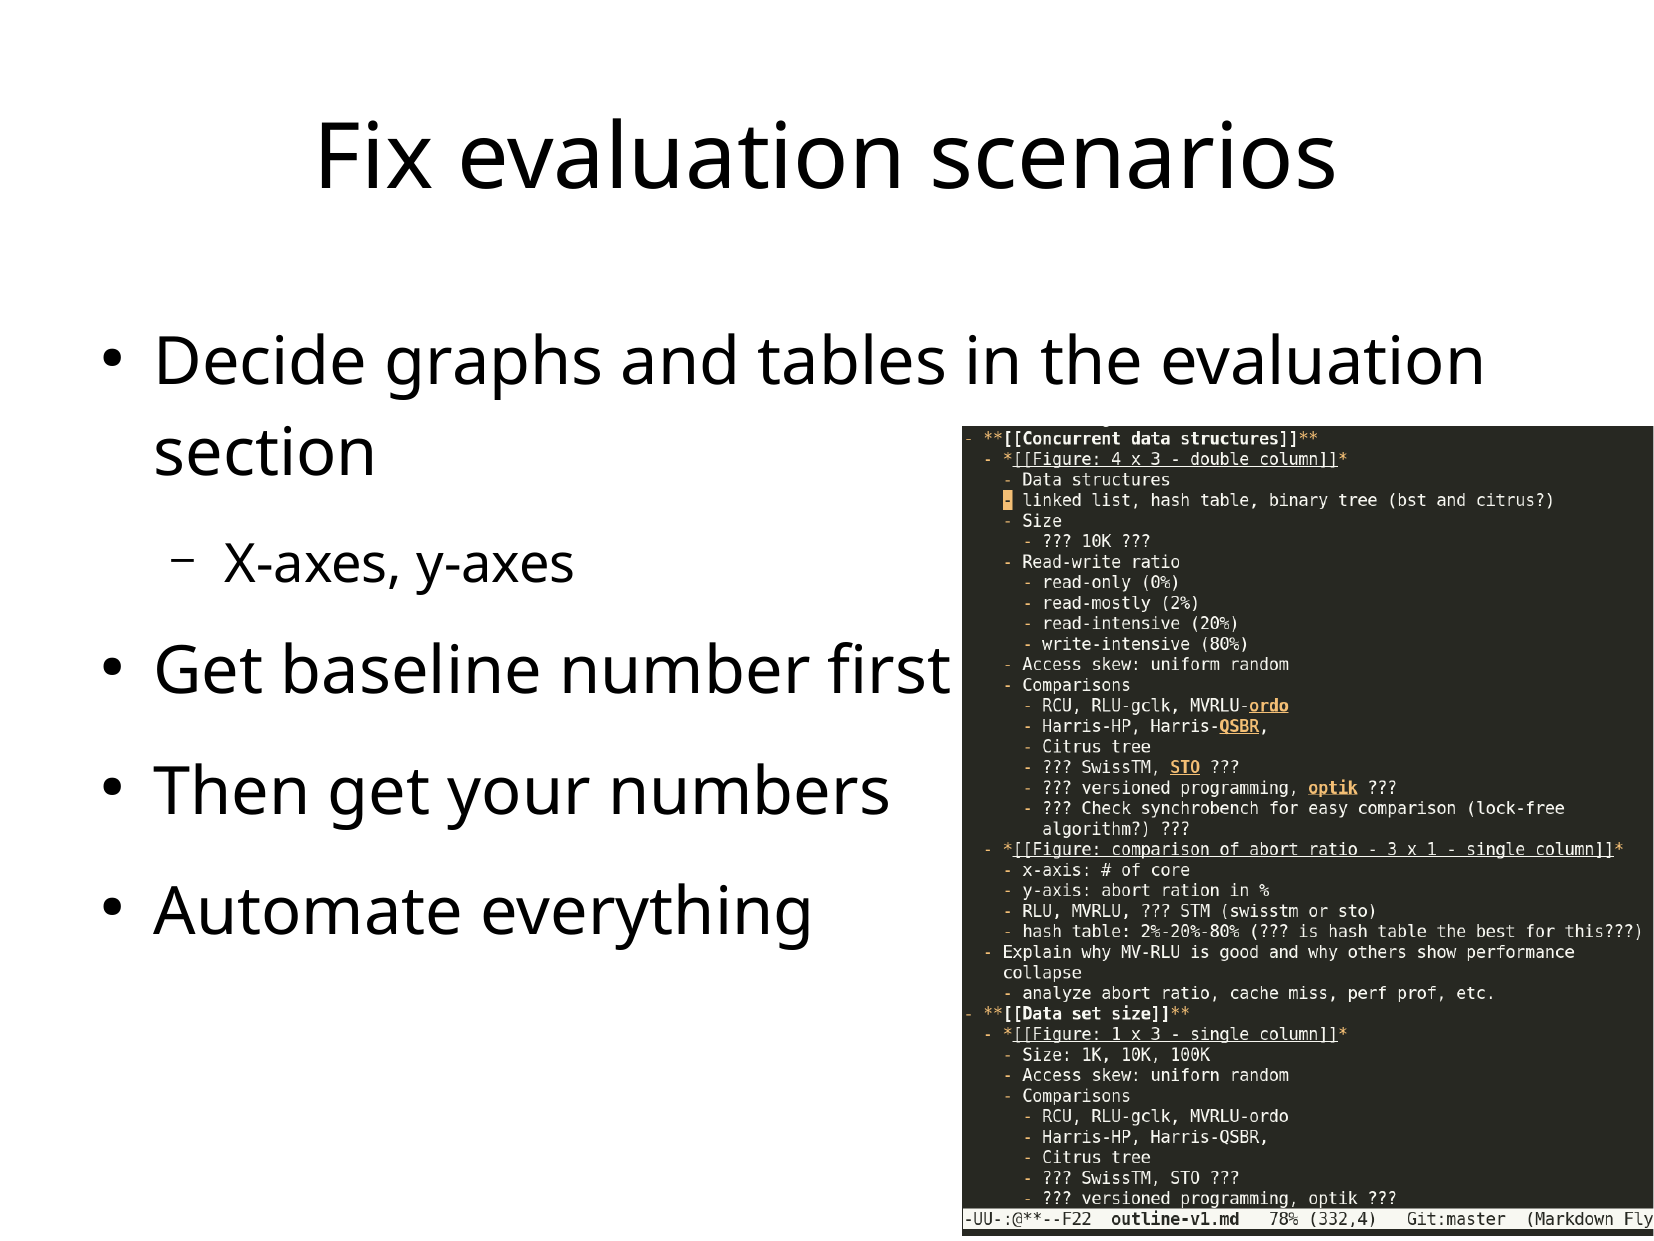

# Fix evaluation scenarios
Decide graphs and tables in the evaluation section
X-axes, y-axes
Get baseline number first
Then get your numbers
Automate everything